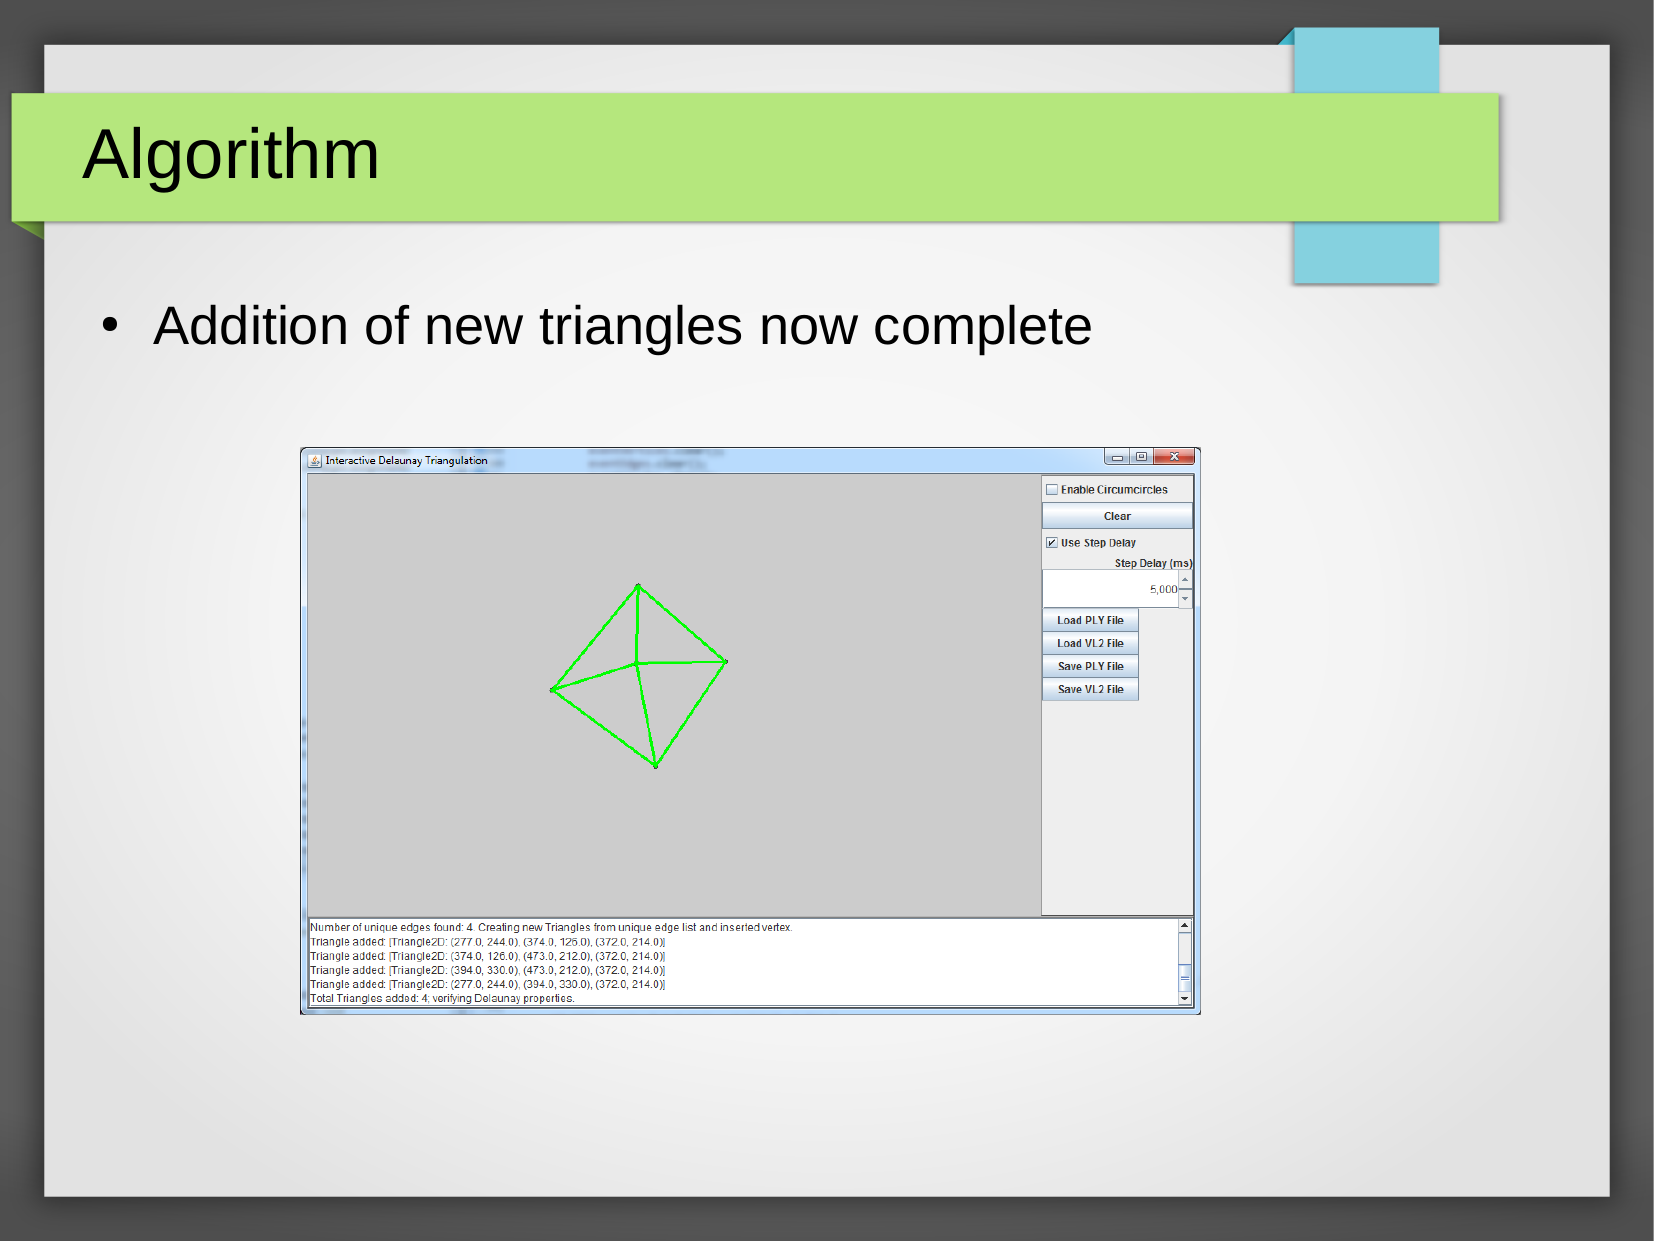

# Algorithm
Addition of new triangles now complete